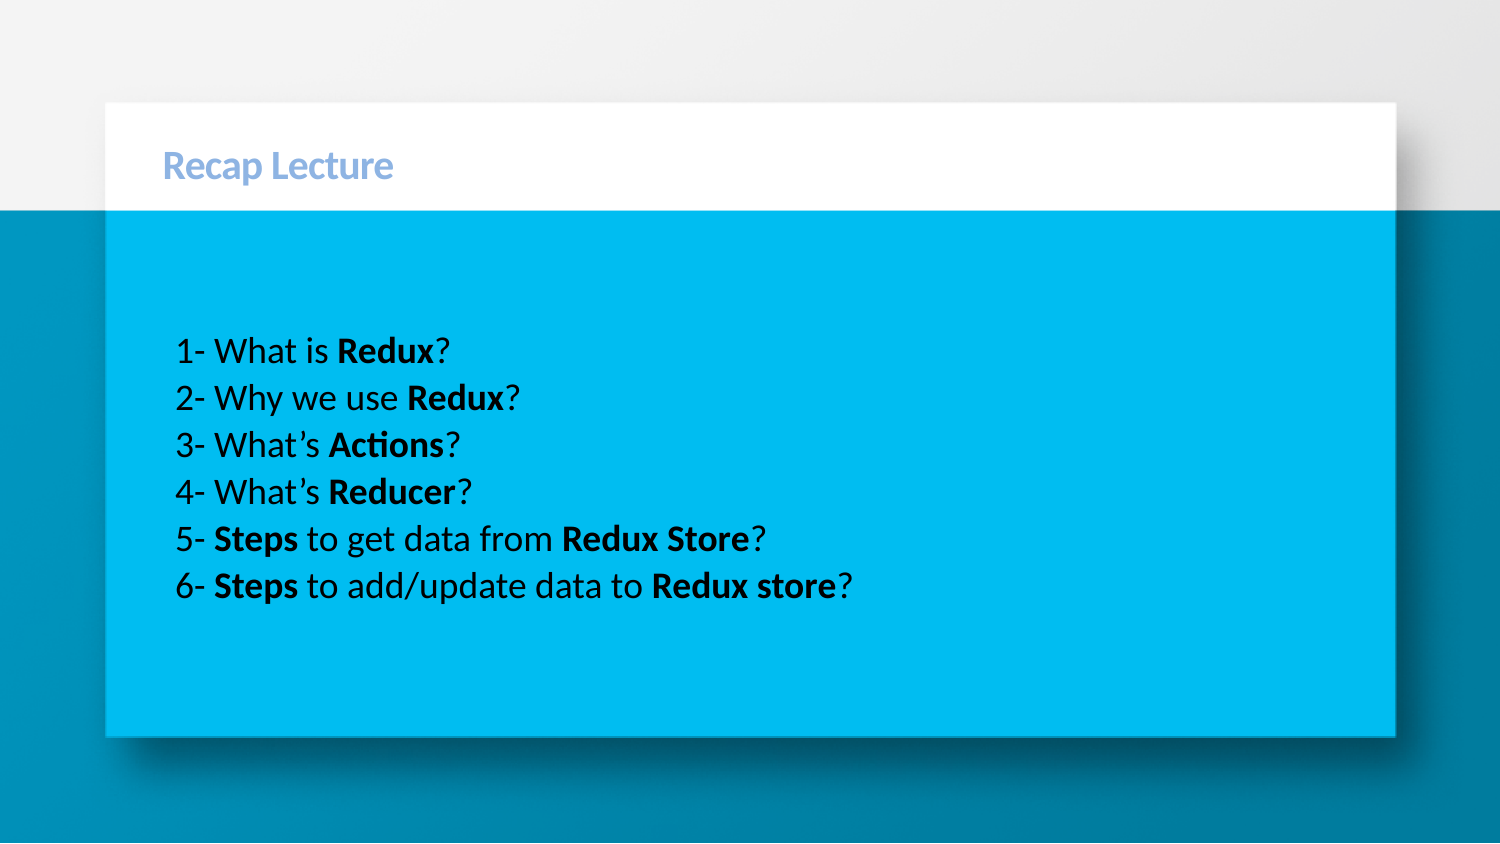

# Recap Lecture
1- What is Redux?
2- Why we use Redux?
3- What’s Actions?
4- What’s Reducer?
5- Steps to get data from Redux Store?
6- Steps to add/update data to Redux store?
Naveed Rana
2